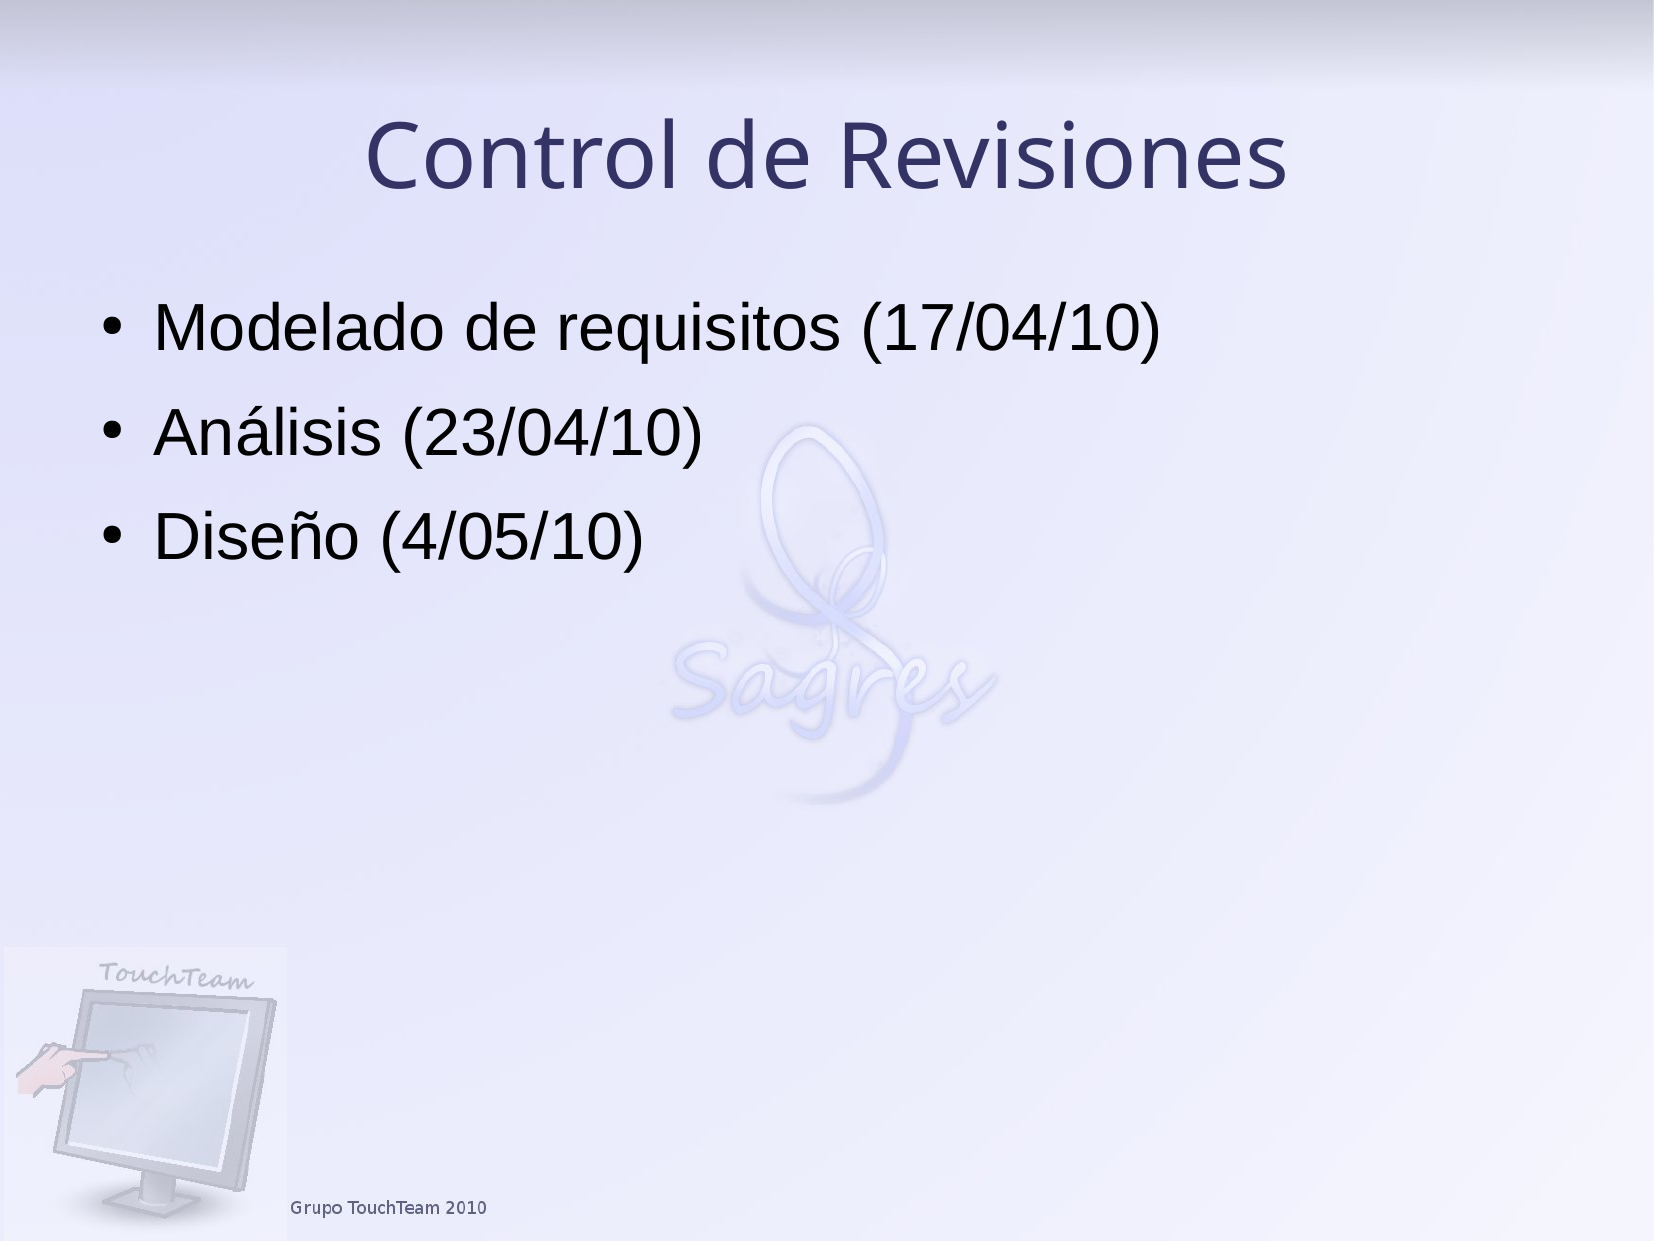

# Control de Revisiones
Modelado de requisitos (17/04/10)
Análisis (23/04/10)
Diseño (4/05/10)